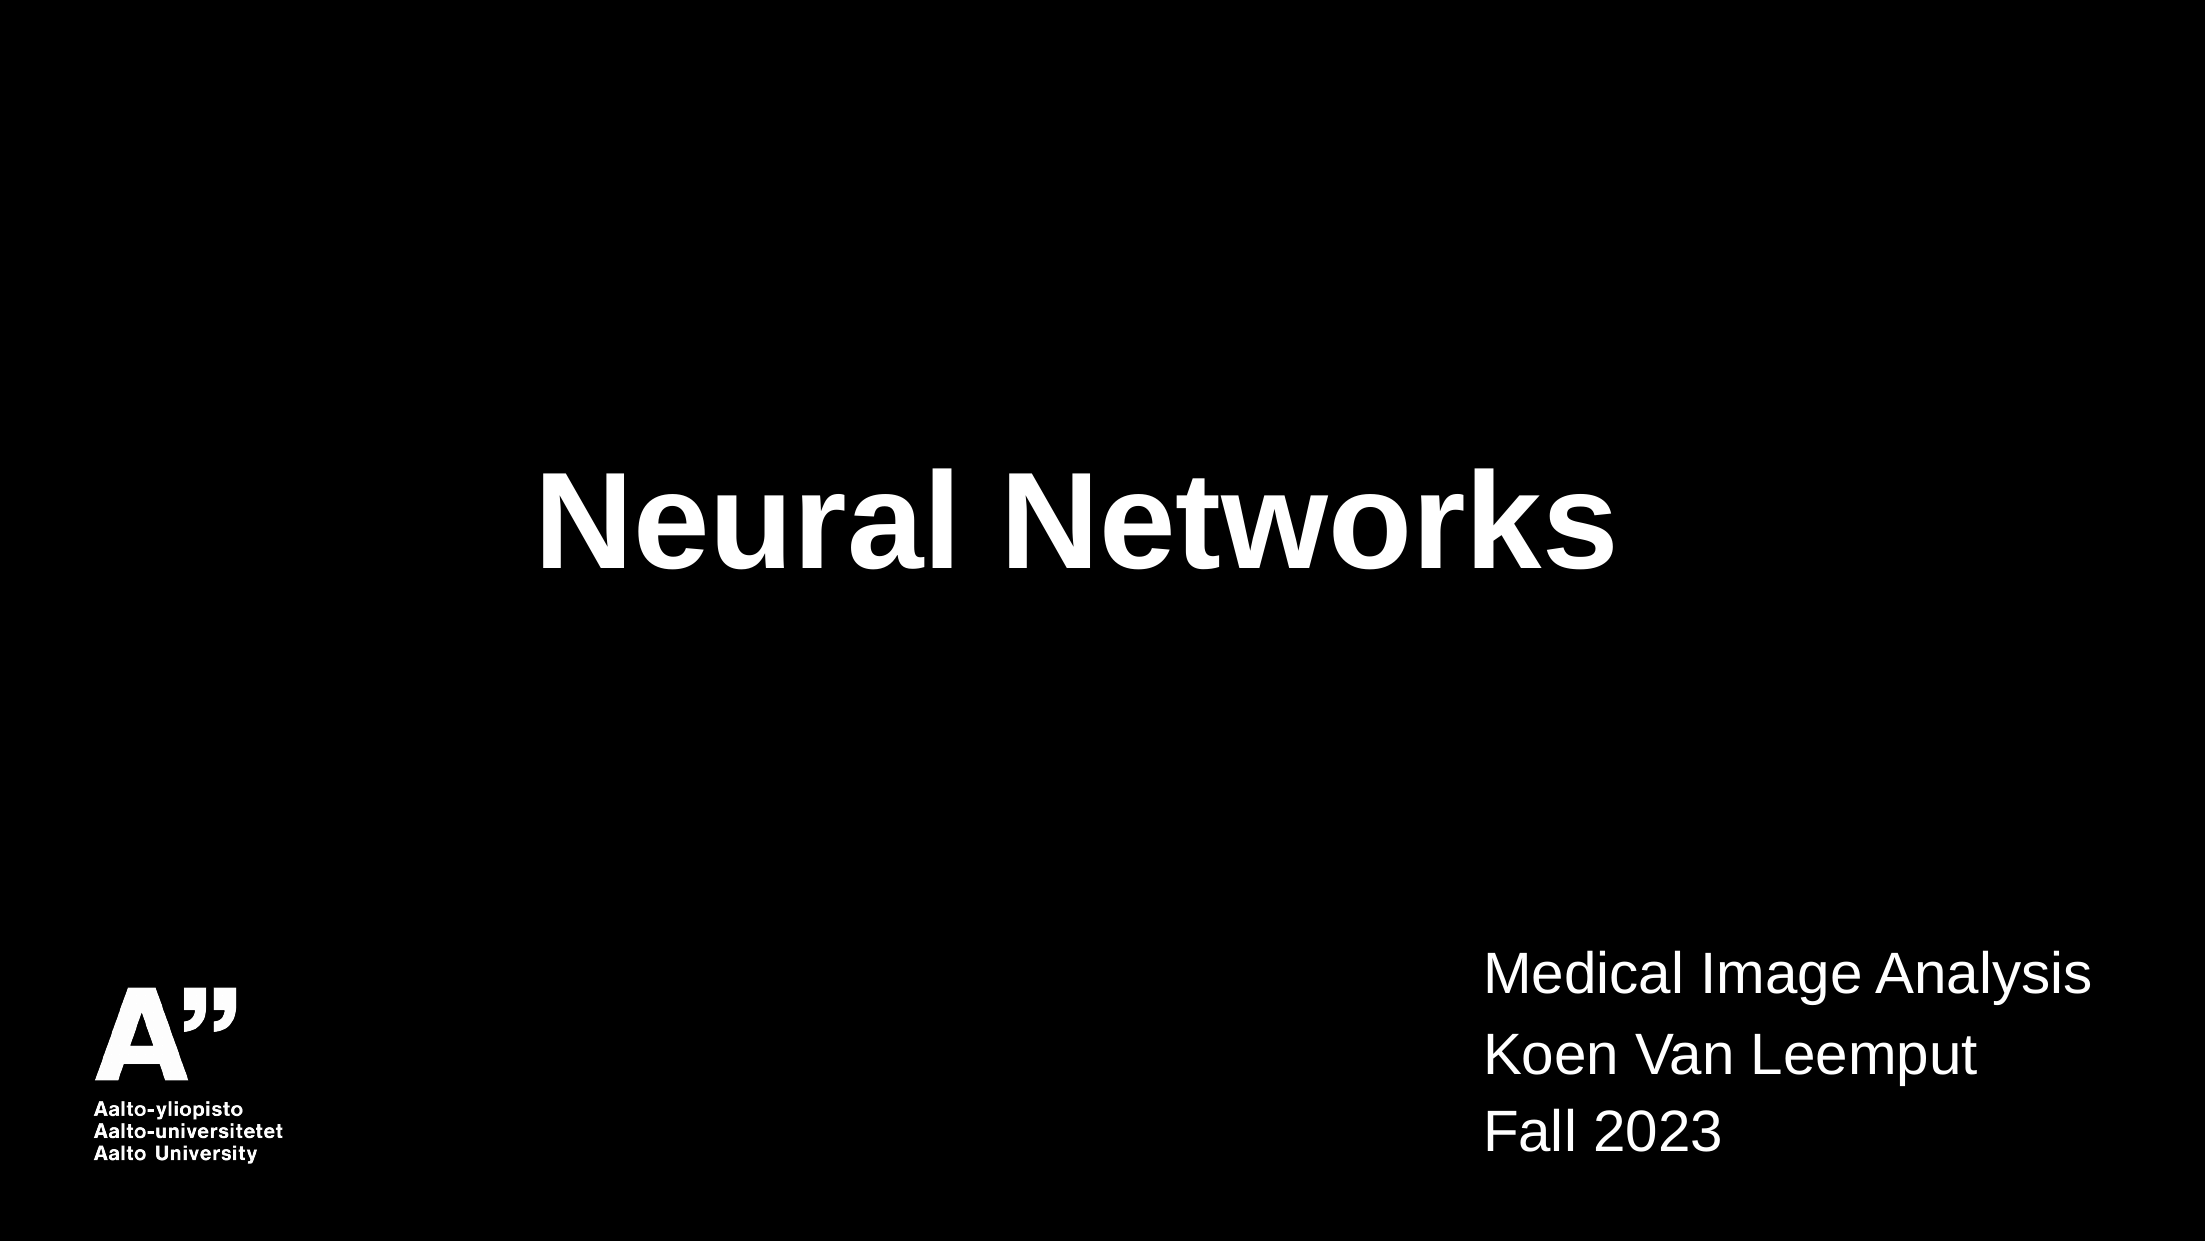

# Neural Networks
Medical Image Analysis
Koen Van Leemput
Fall 2023